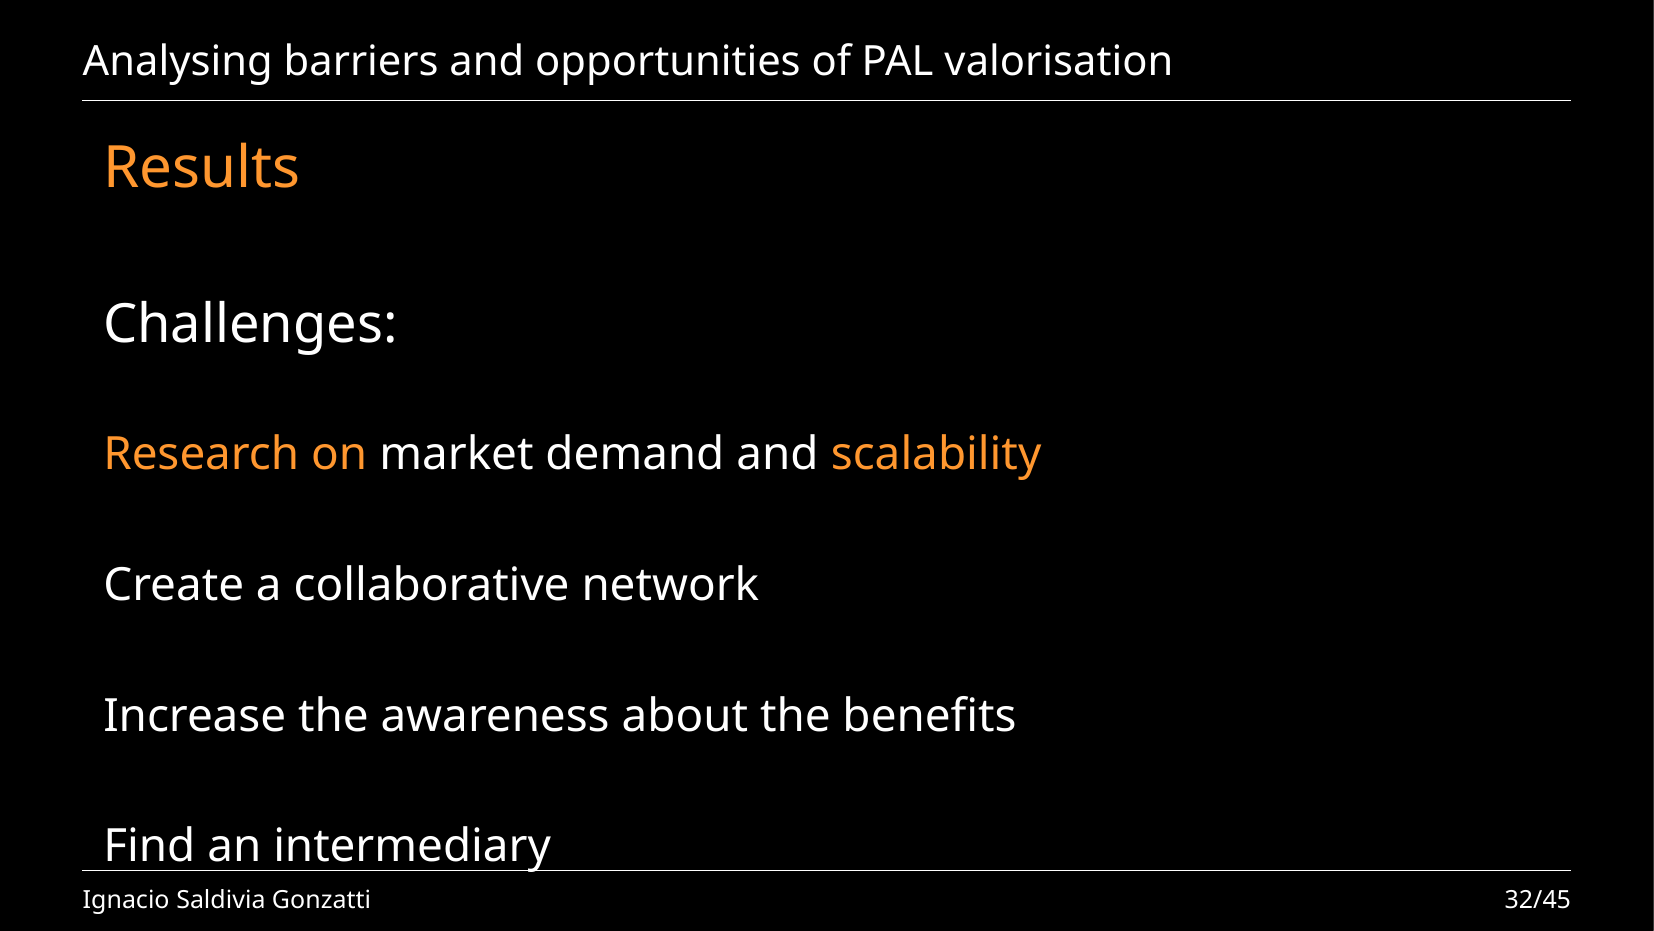

# Analysing barriers and opportunities of PAL valorisation
Results
Challenges:
Research on market demand and scalability
Create a collaborative network
Increase the awareness about the benefits
Find an intermediary
Ignacio Saldivia Gonzatti
32